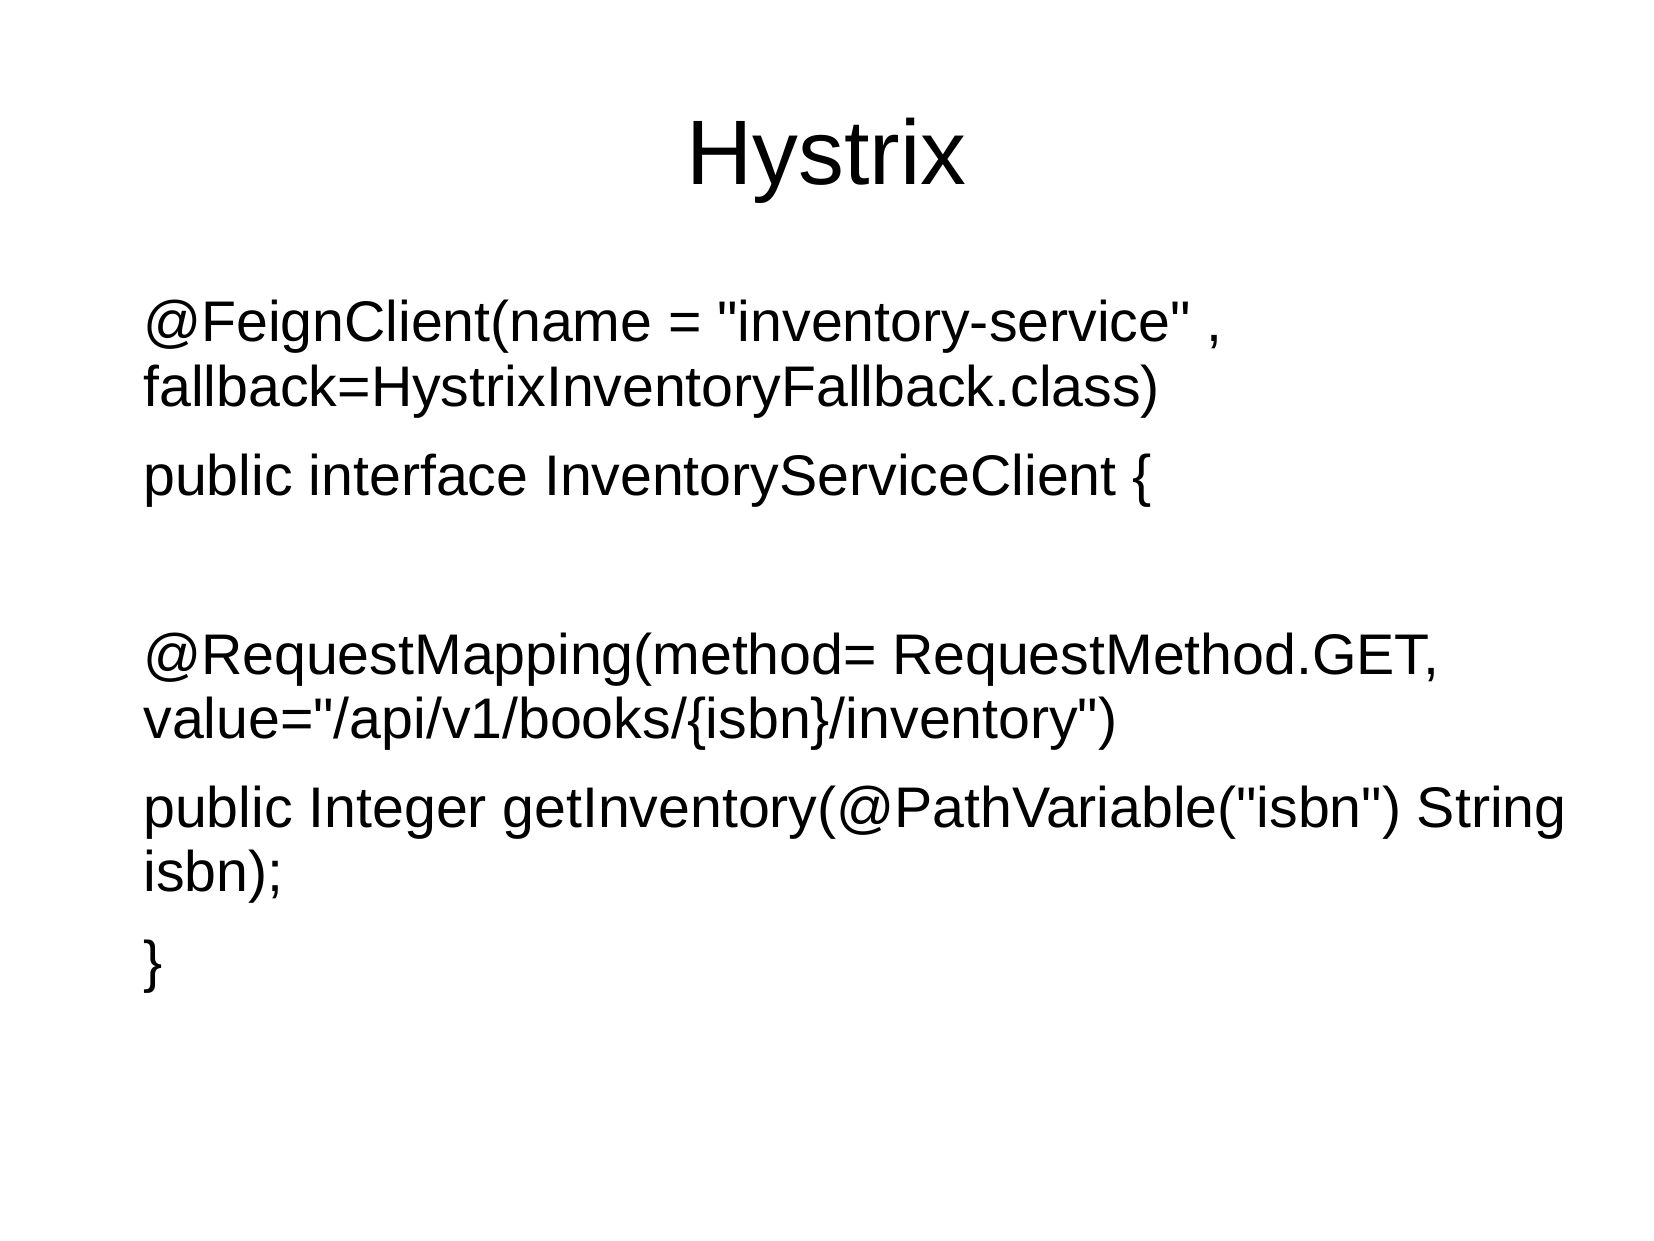

# Hystrix
@FeignClient(name = "inventory-service" , fallback=HystrixInventoryFallback.class)
public interface InventoryServiceClient {
@RequestMapping(method= RequestMethod.GET, value="/api/v1/books/{isbn}/inventory")
public Integer getInventory(@PathVariable("isbn") String isbn);
}